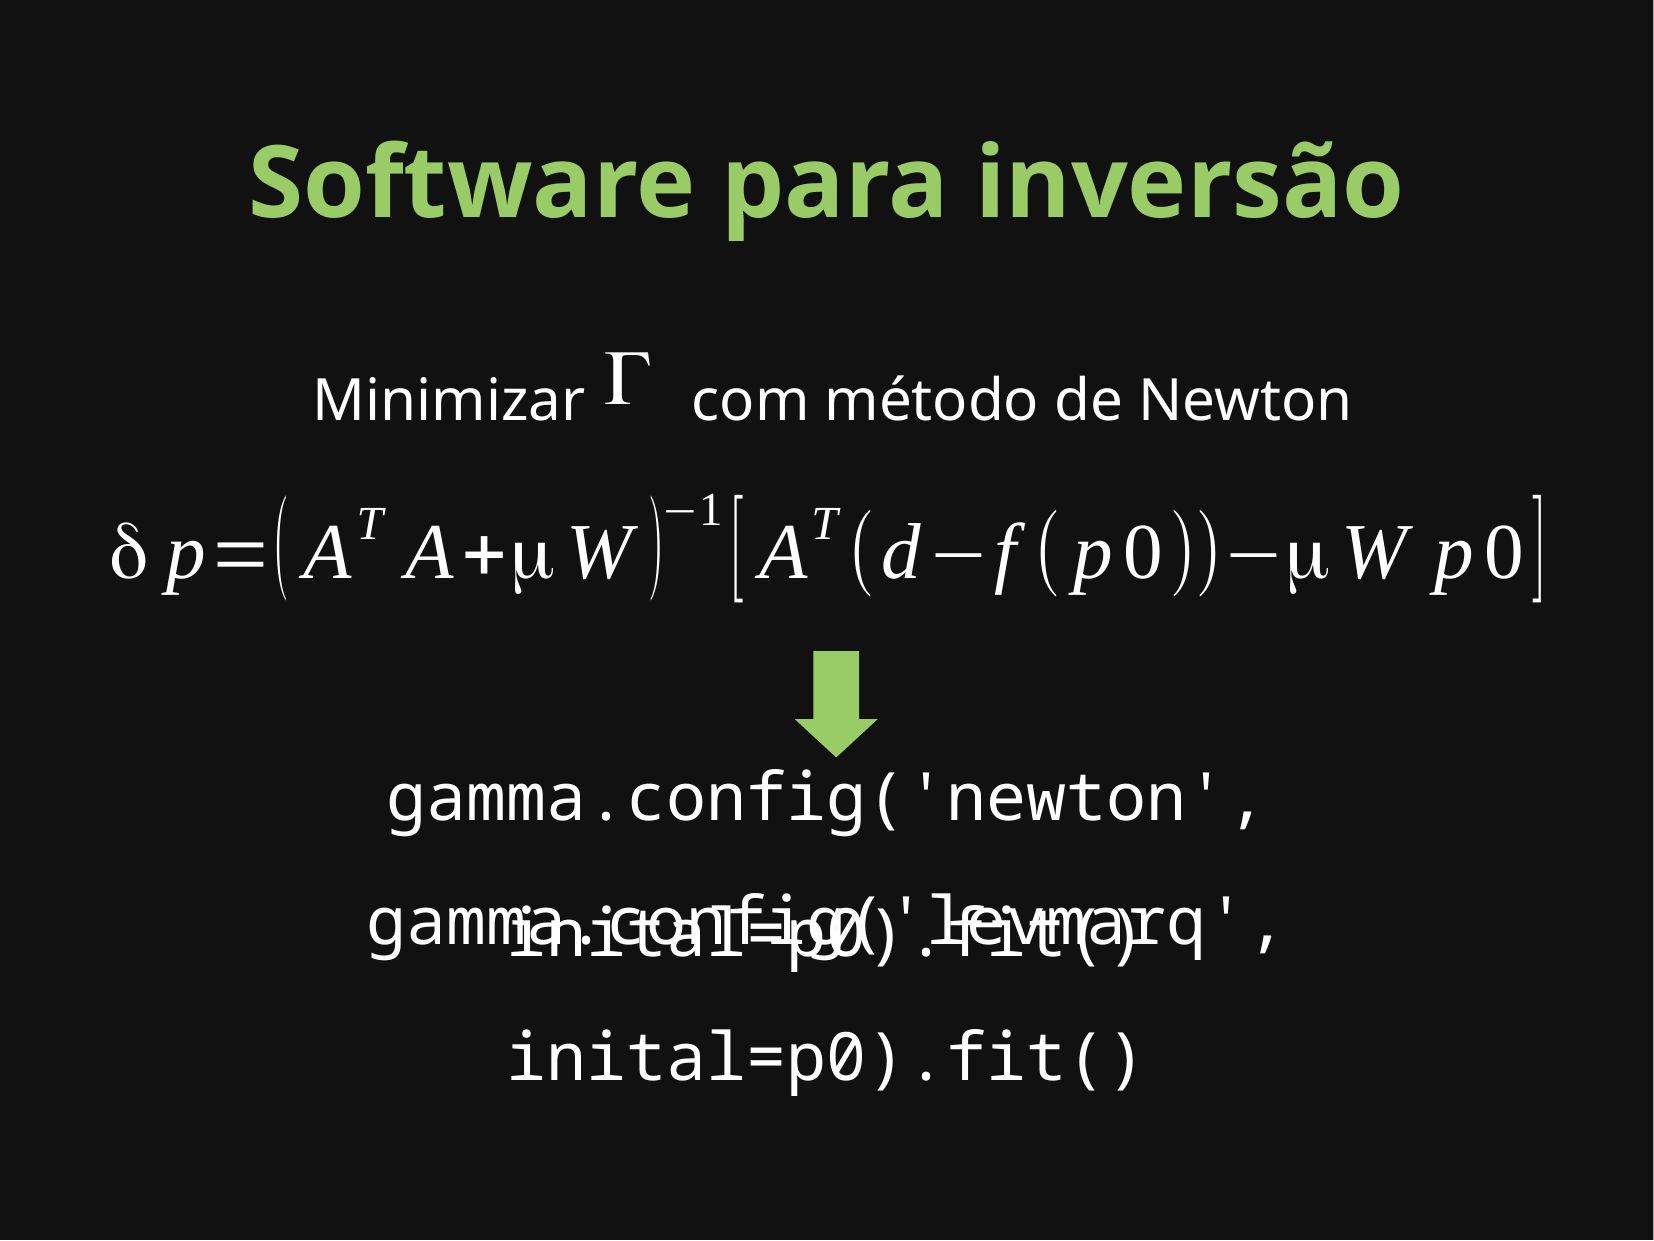

# Software para inversão
Minimizar com método de Newton
gamma.config('newton', inital=p0).fit()
gamma.config('levmarq', inital=p0).fit()